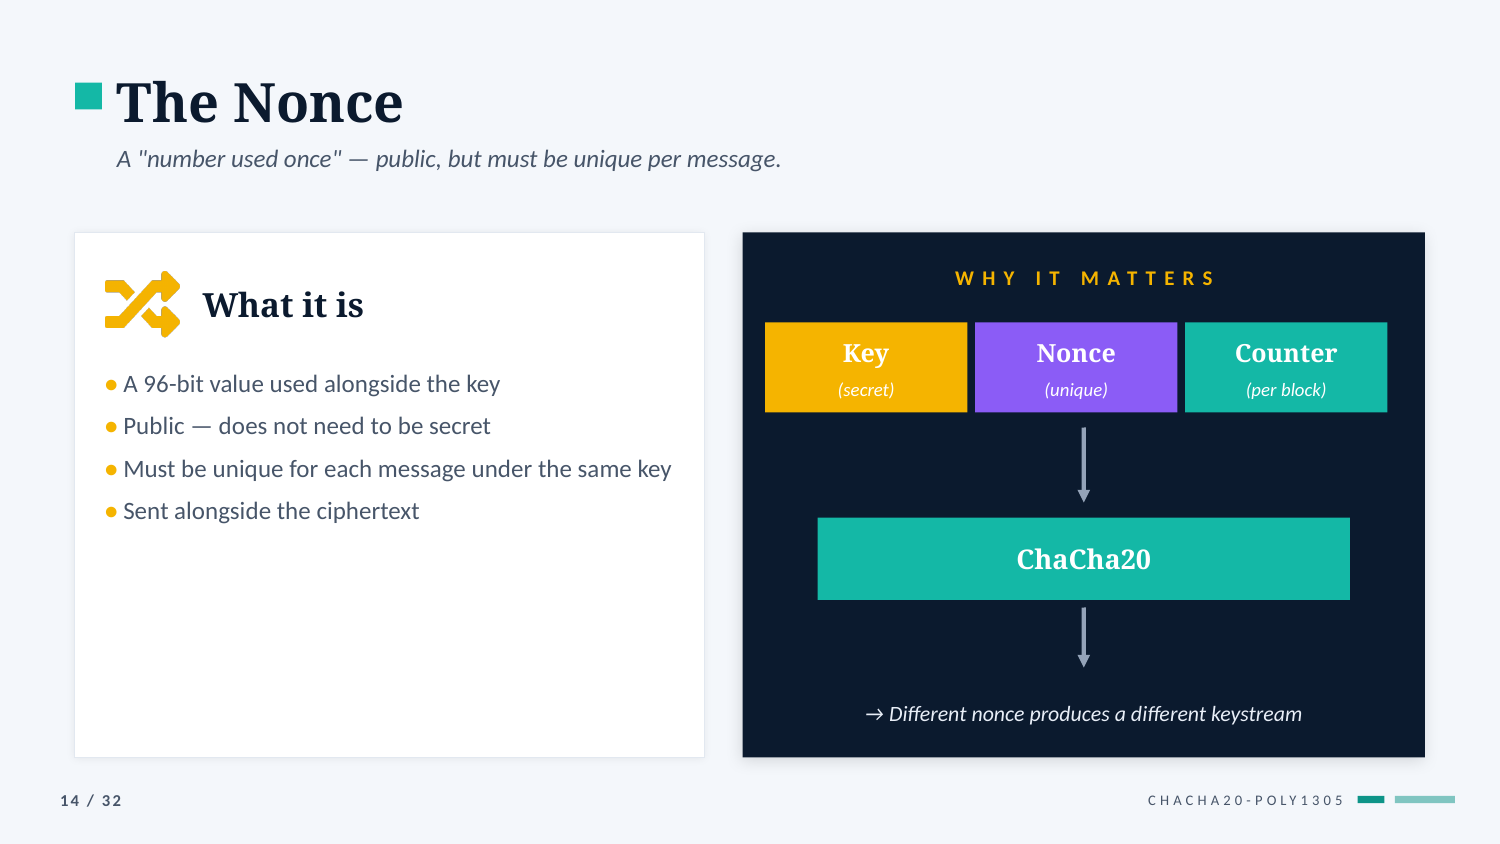

The Nonce
A "number used once" — public, but must be unique per message.
WHY IT MATTERS
What it is
Key
Nonce
Counter
• A 96-bit value used alongside the key
• Public — does not need to be secret
• Must be unique for each message under the same key
• Sent alongside the ciphertext
(secret)
(unique)
(per block)
ChaCha20
→ Different nonce produces a different keystream
14 / 32
CHACHA20-POLY1305